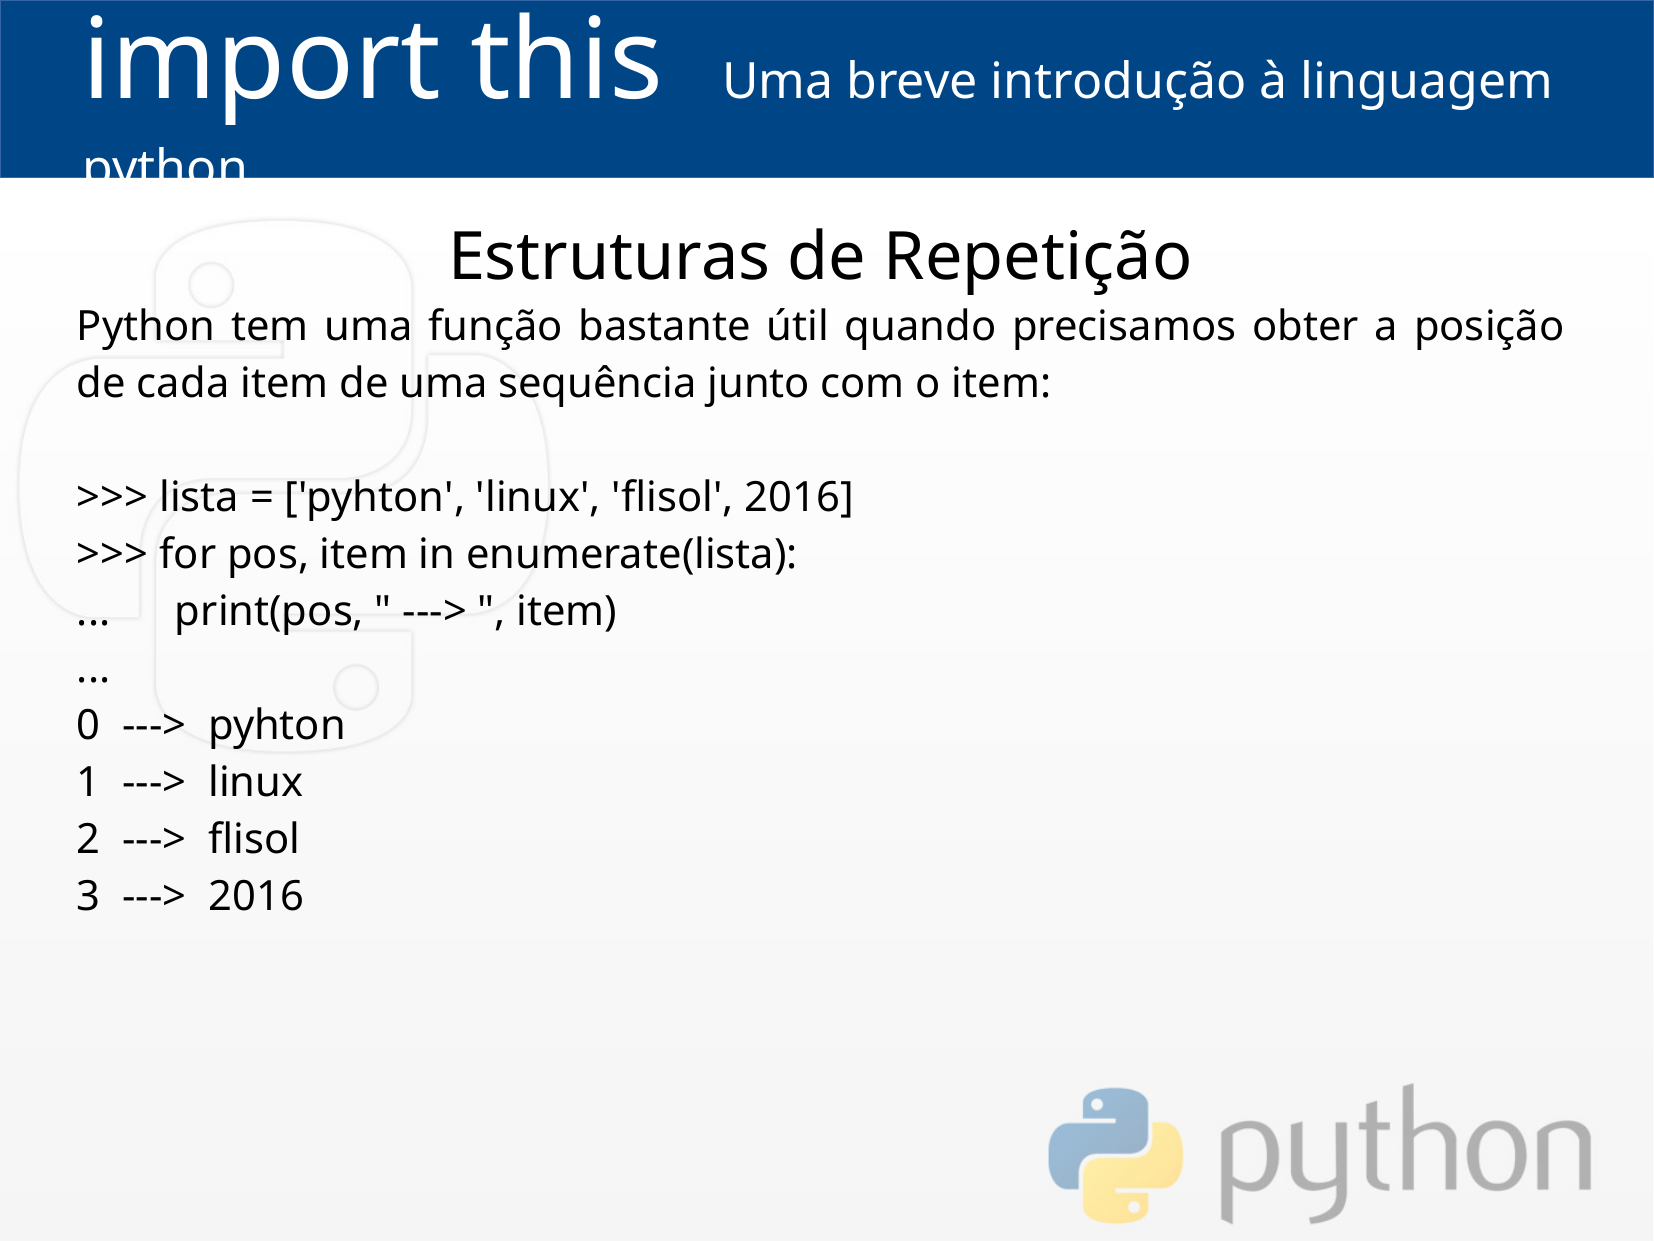

import this Uma breve introdução à linguagem python
Estruturas de Repetição
# Python tem uma função bastante útil quando precisamos obter a posição de cada item de uma sequência junto com o item:
>>> lista = ['pyhton', 'linux', 'flisol', 2016]
>>> for pos, item in enumerate(lista):
... print(pos, " ---> ", item)
...
0 ---> pyhton
1 ---> linux
2 ---> flisol
3 ---> 2016